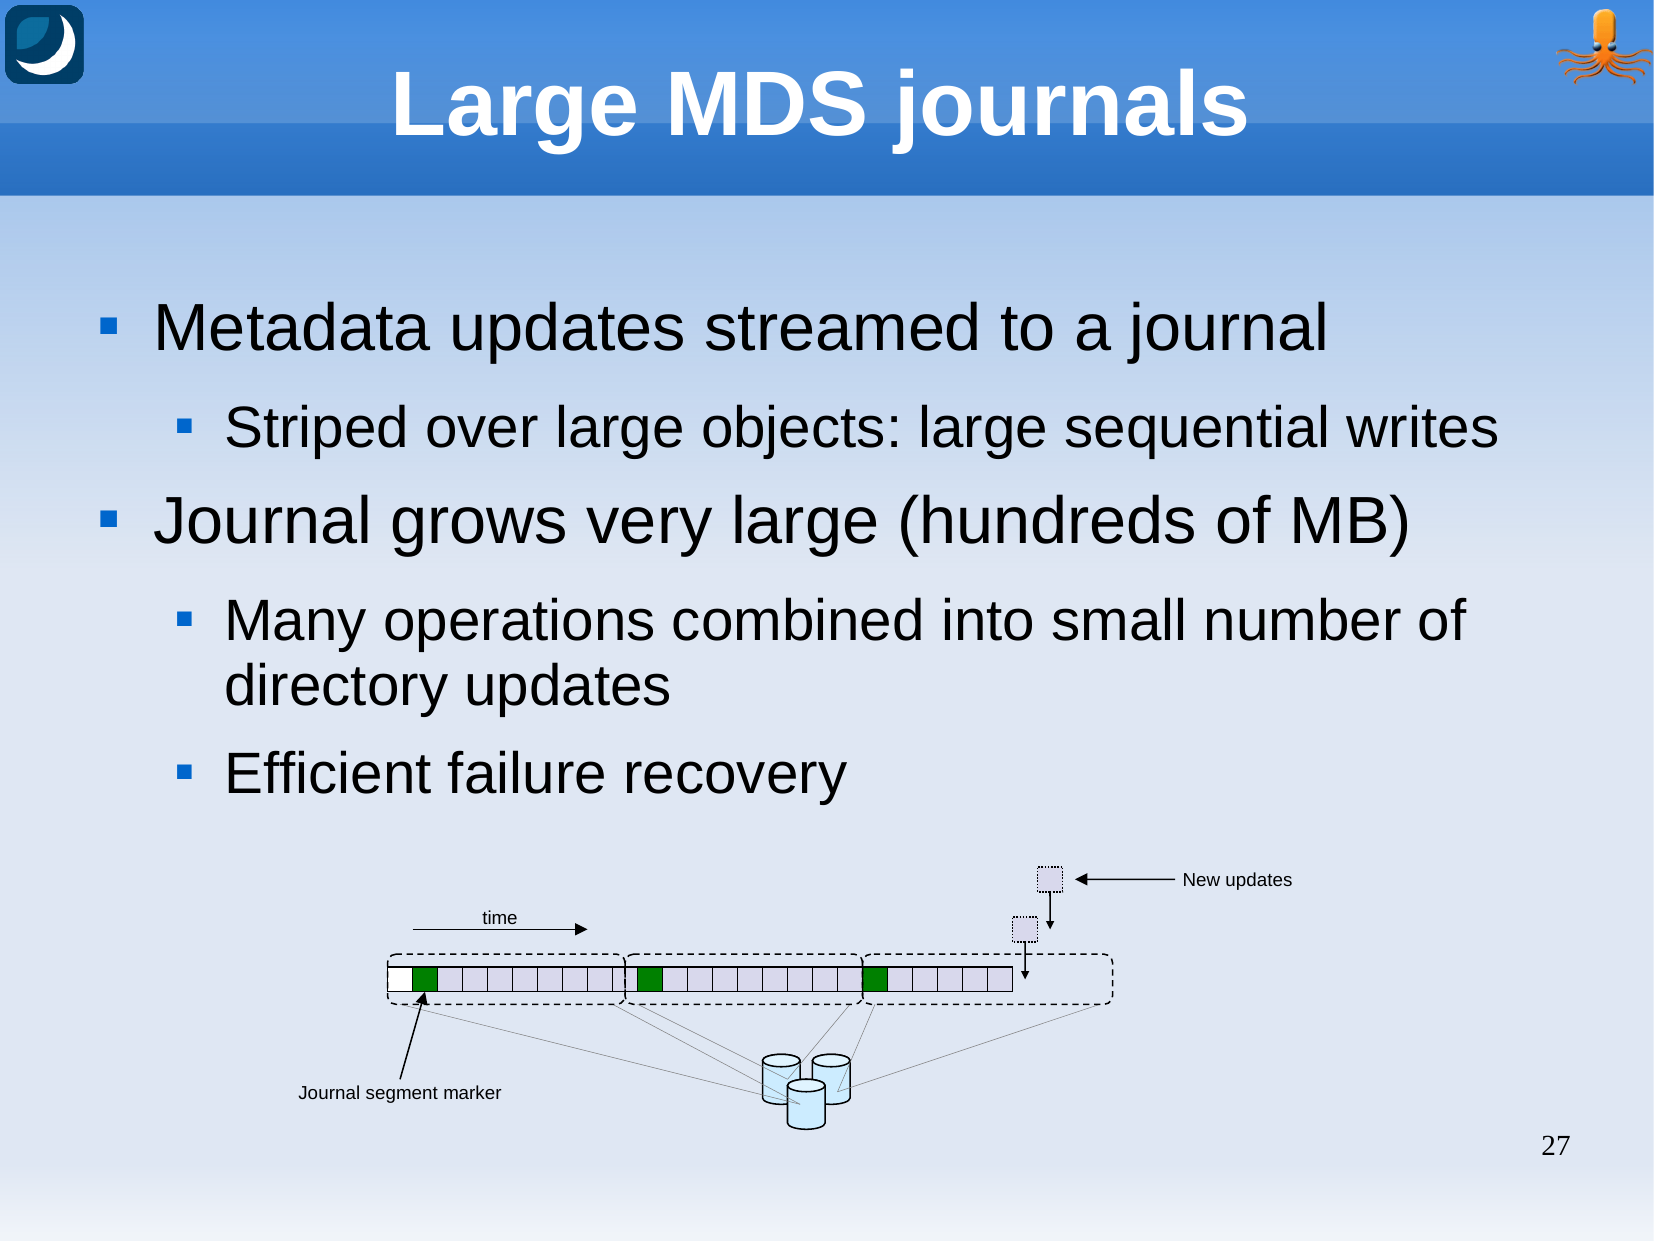

# Large MDS journals
Metadata updates streamed to a journal
Striped over large objects: large sequential writes
Journal grows very large (hundreds of MB)
Many operations combined into small number of directory updates
Efficient failure recovery
New updates
time
Journal segment marker
27